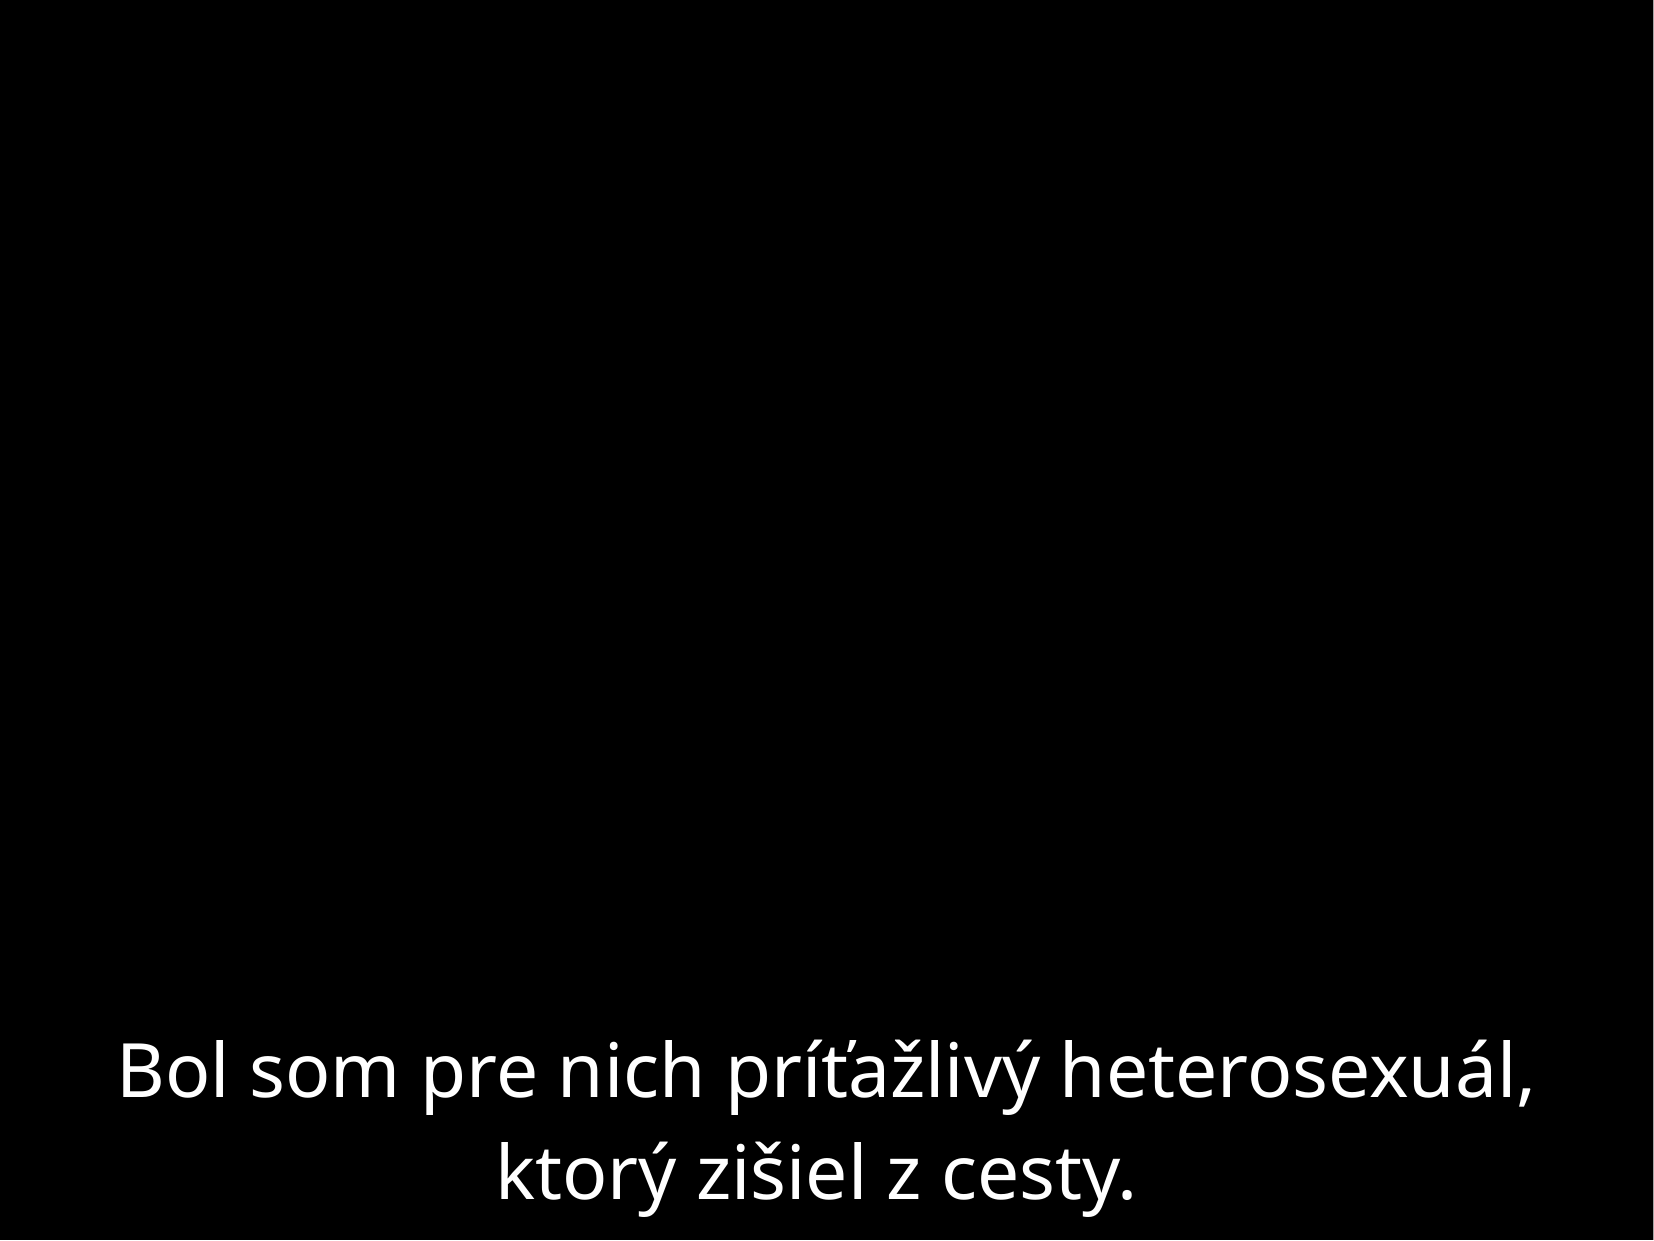

# Bol som pre nich príťažlivý heterosexuál, ktorý zišiel z cesty.